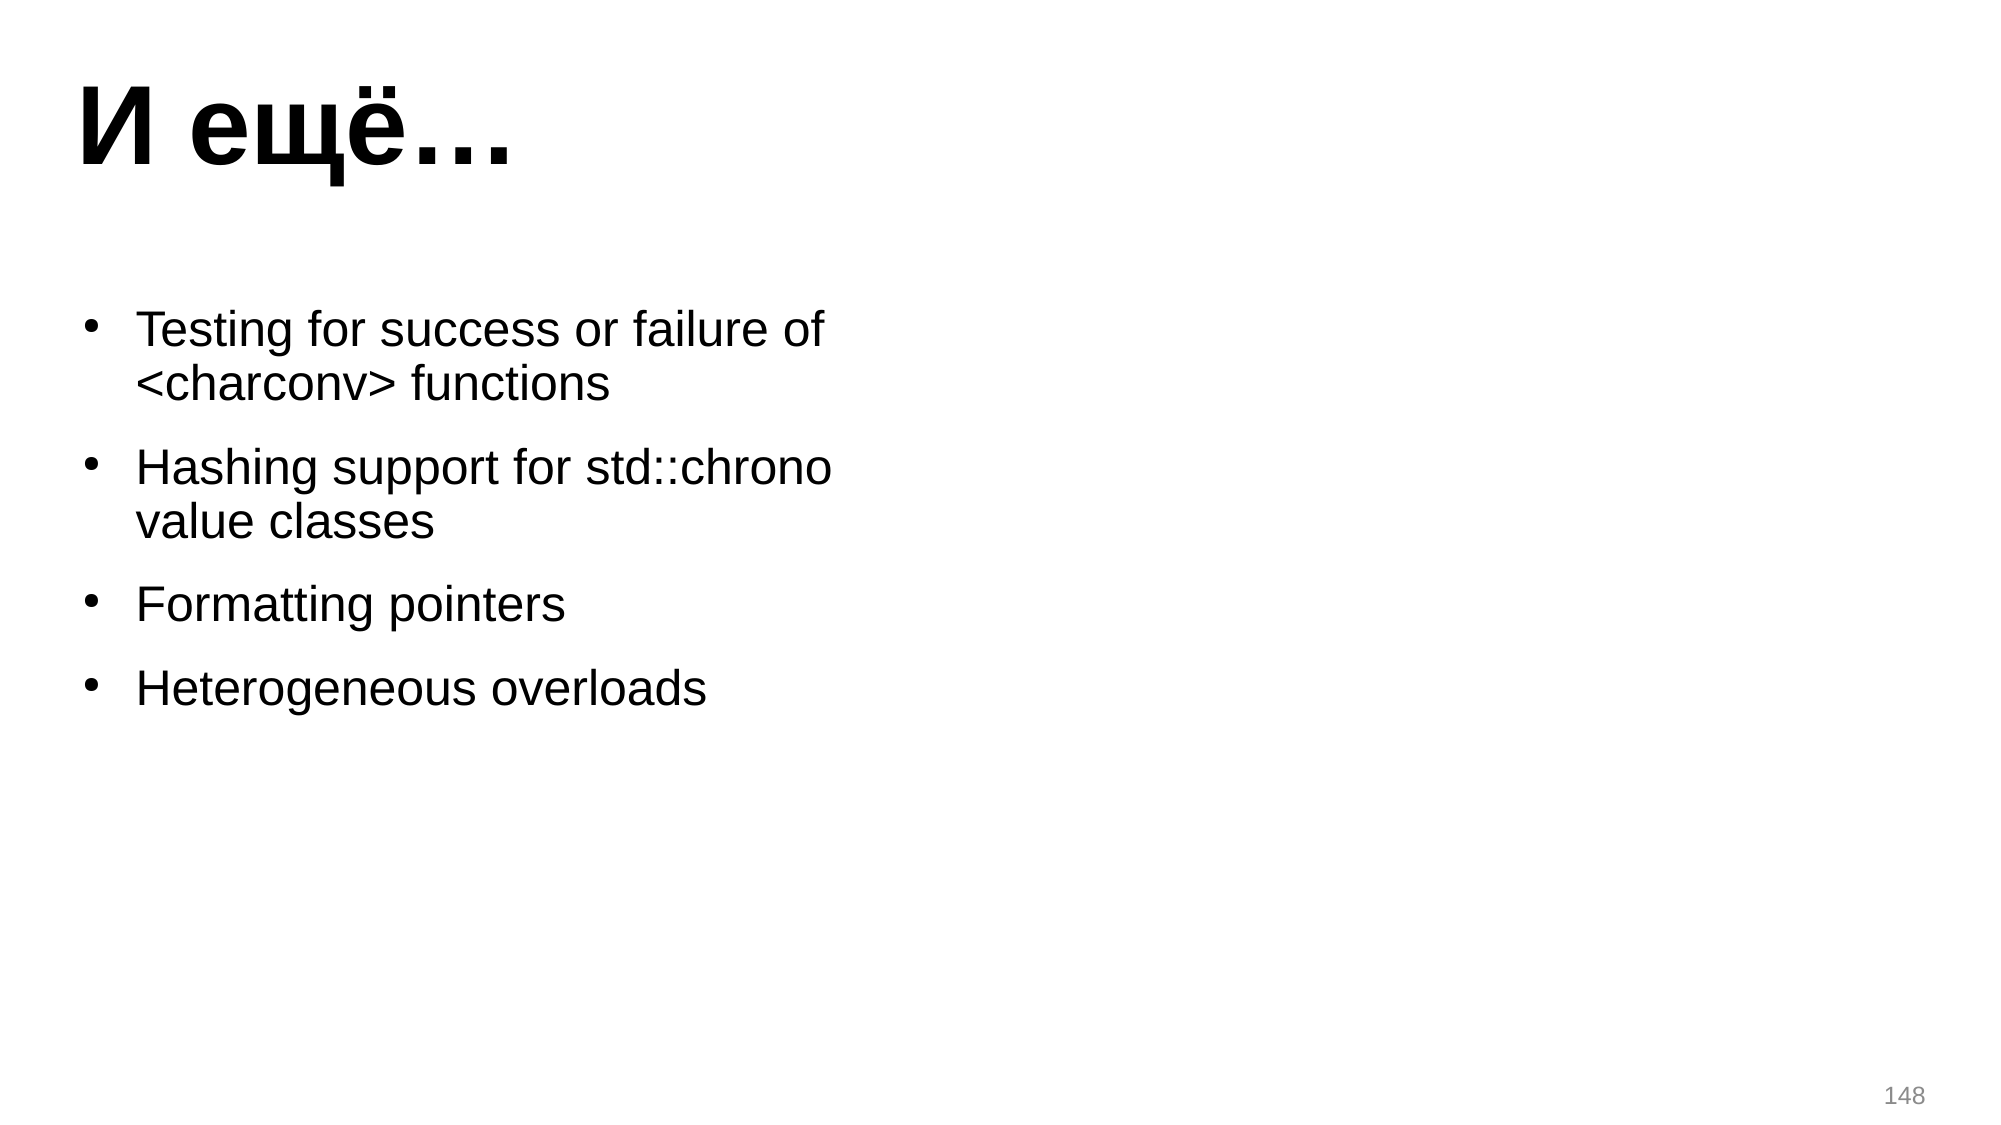

# И ещё…
Testing for success or failure of <charconv> functions
Hashing support for std::chrono value classes
Formatting pointers
Heterogeneous overloads